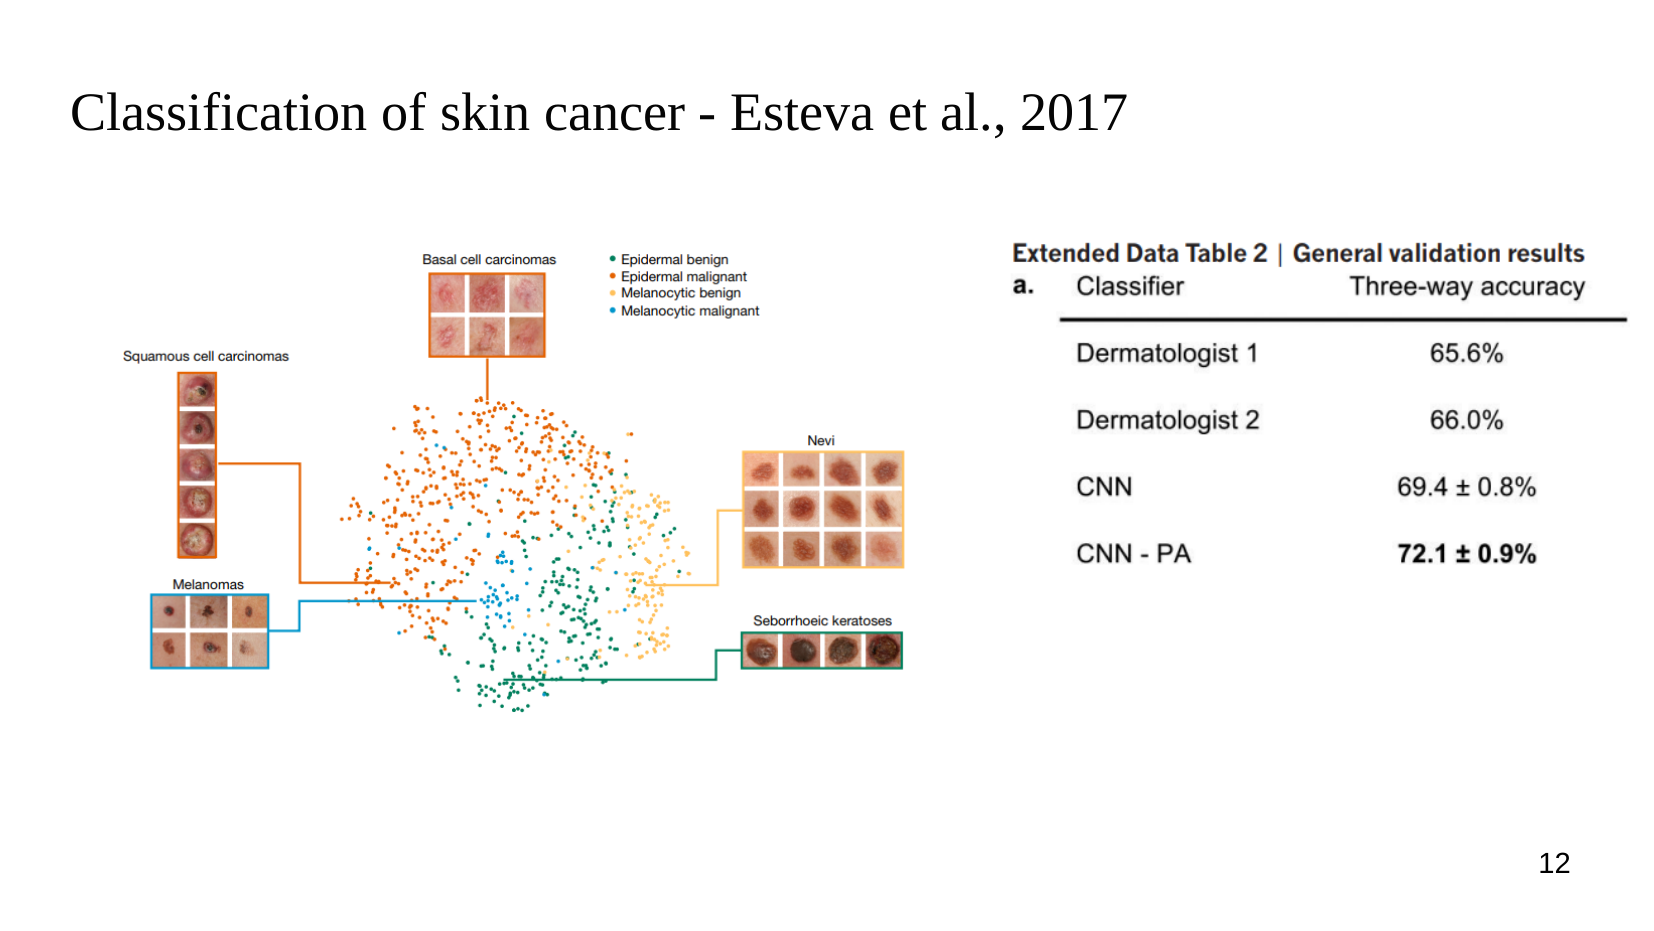

# Classification of skin cancer - Esteva et al., 2017
12